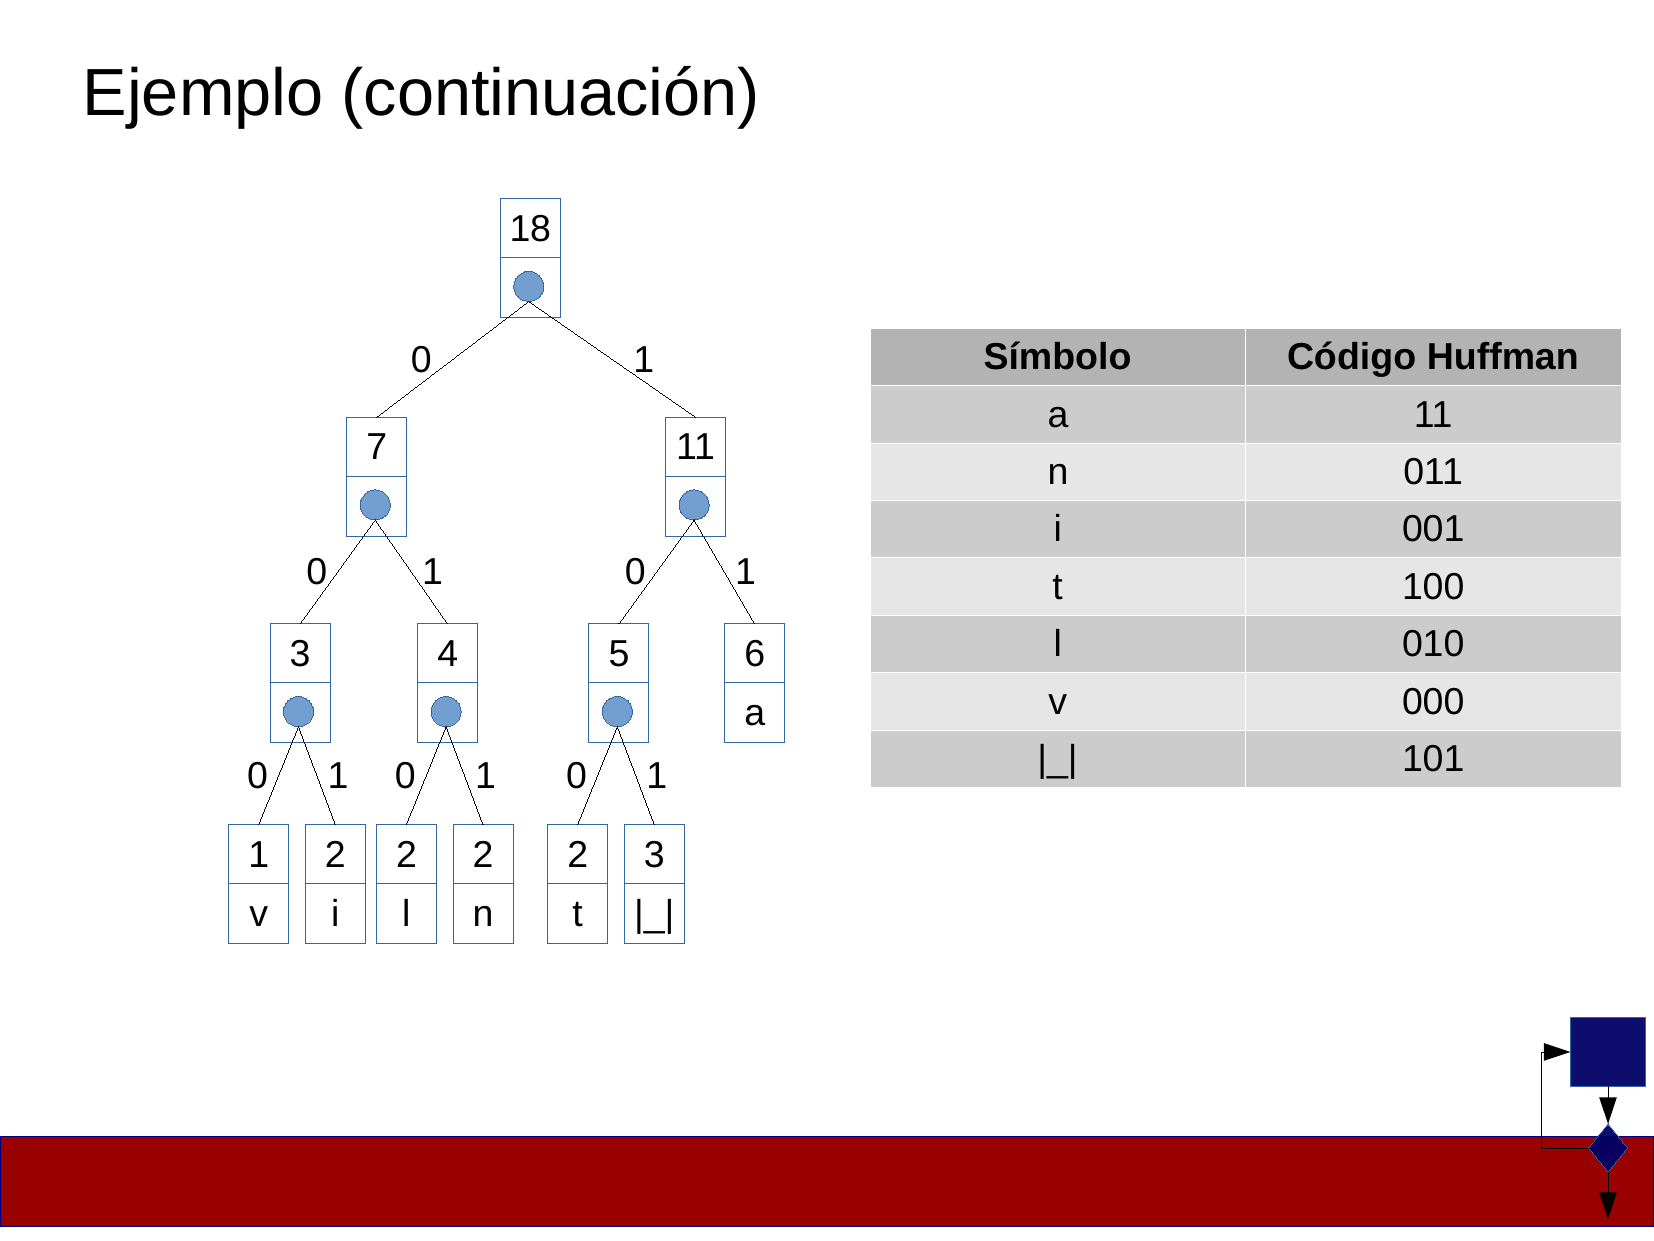

# Ejemplo (continuación)
18
| Símbolo | Código Huffman |
| --- | --- |
| a | 11 |
| n | 011 |
| i | 001 |
| t | 100 |
| l | 010 |
| v | 000 |
| |\_| | 101 |
7
11
3
4
5
6
a
1
v
2
i
2
l
2
n
2
t
3
|_|